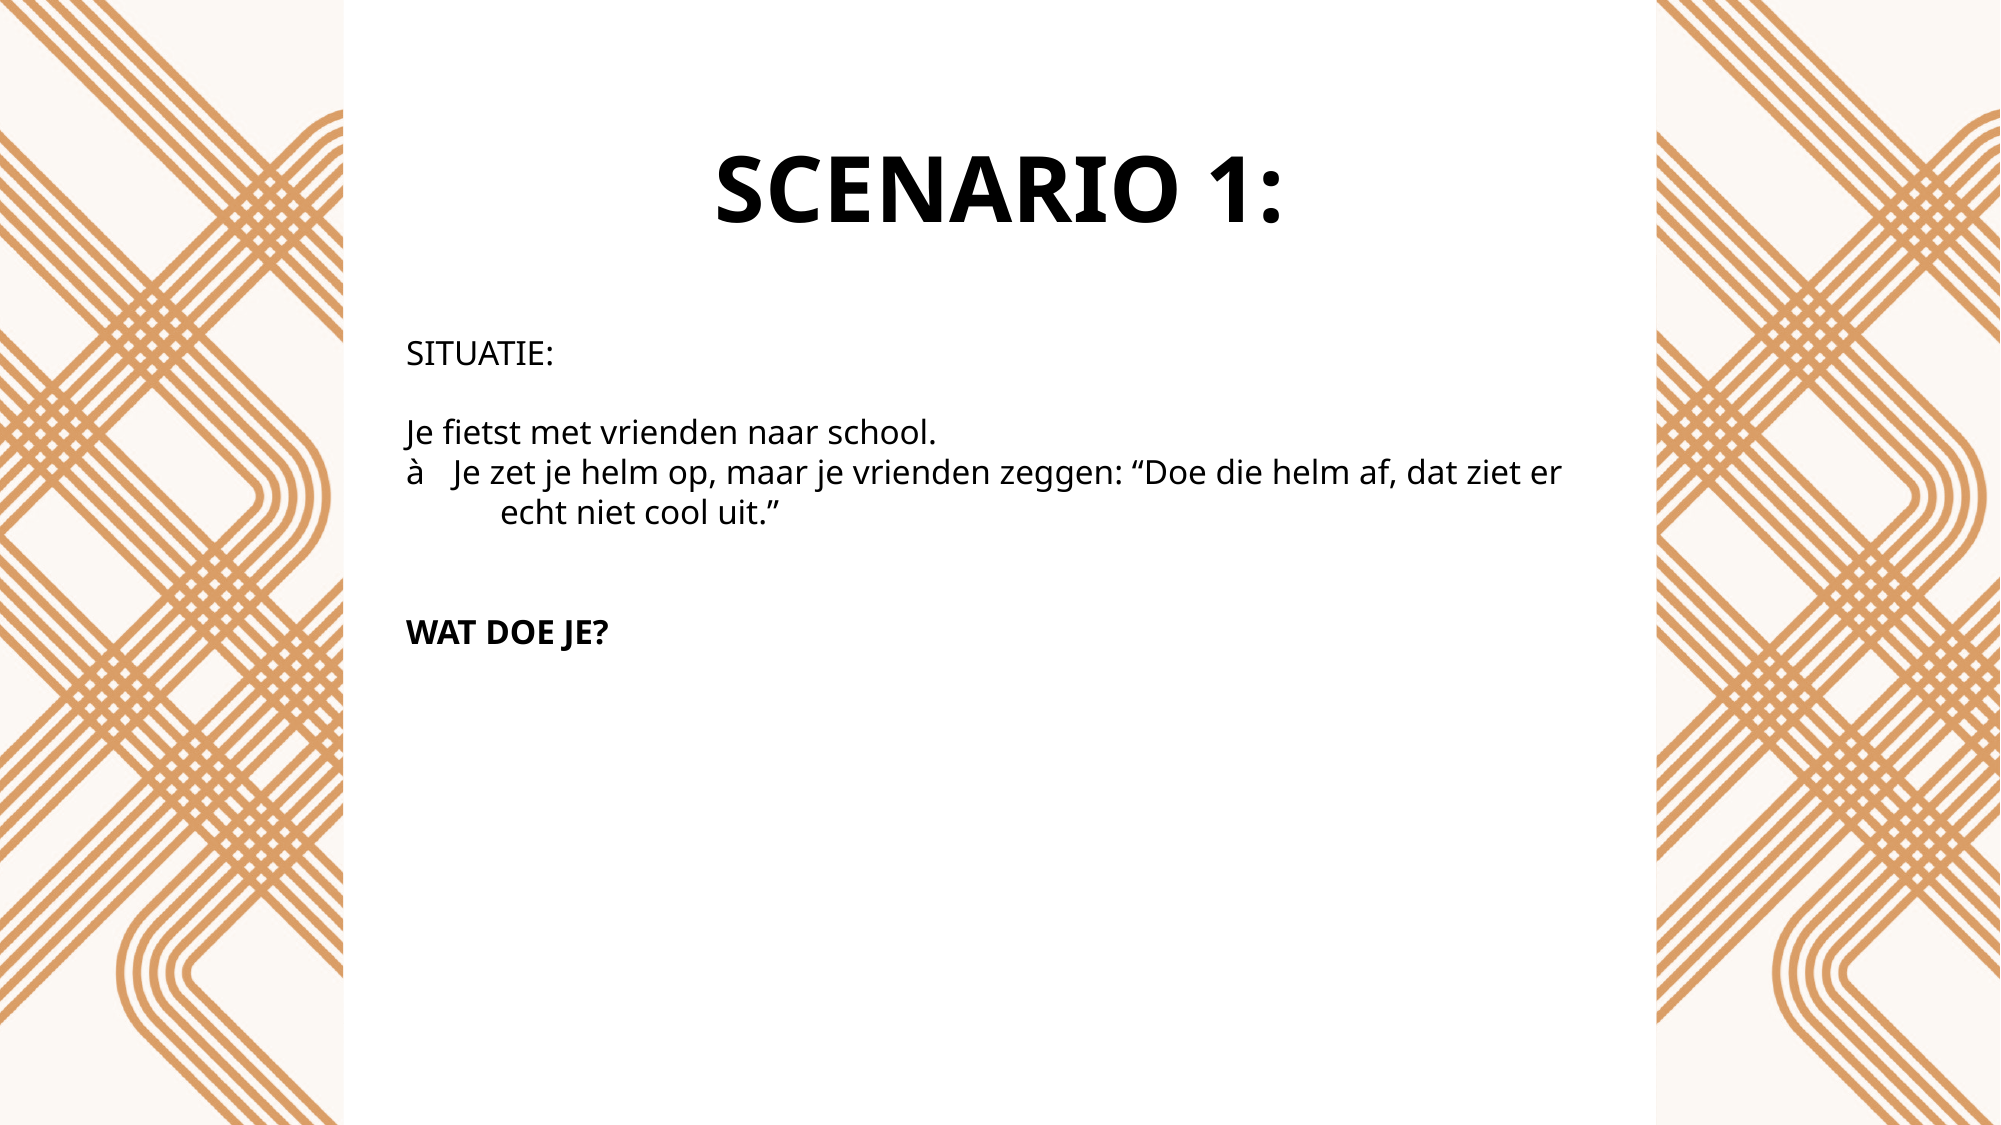

# SCENARIO 1:
SITUATIE:
Je fietst met vrienden naar school.
Je zet je helm op, maar je vrienden zeggen: “Doe die helm af, dat ziet er echt niet cool uit.”
WAT DOE JE?